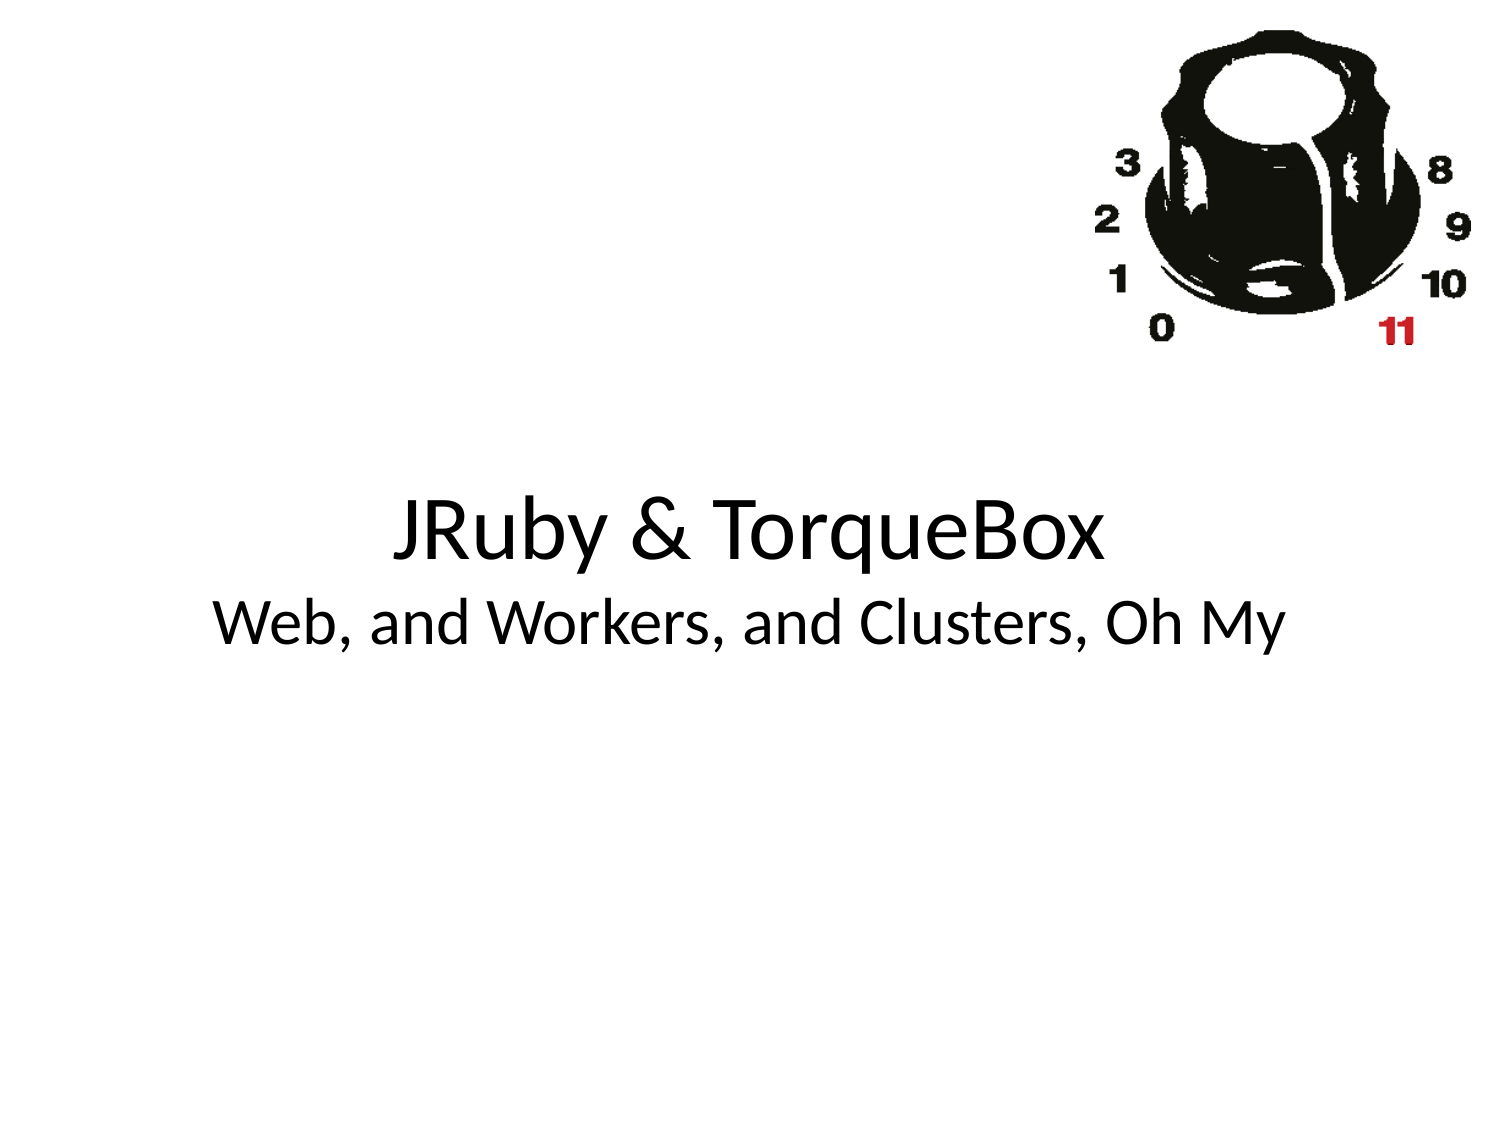

# JRuby & TorqueBox Web, and Workers, and Clusters, Oh My